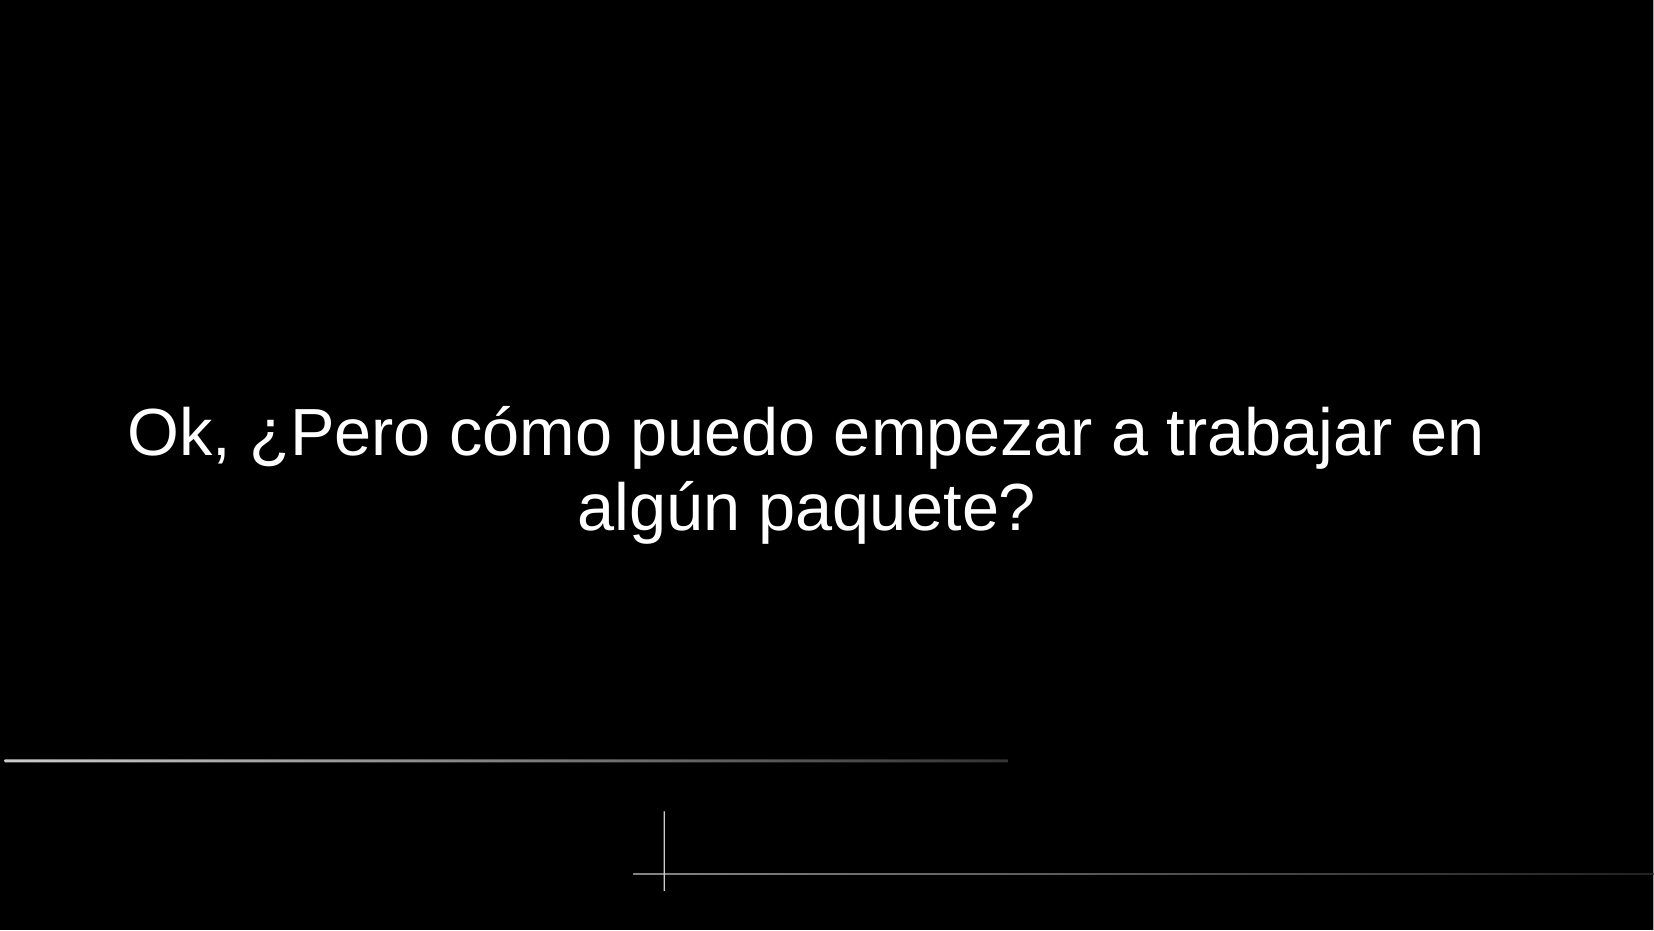

# Ok, ¿Pero cómo puedo empezar a trabajar en algún paquete?